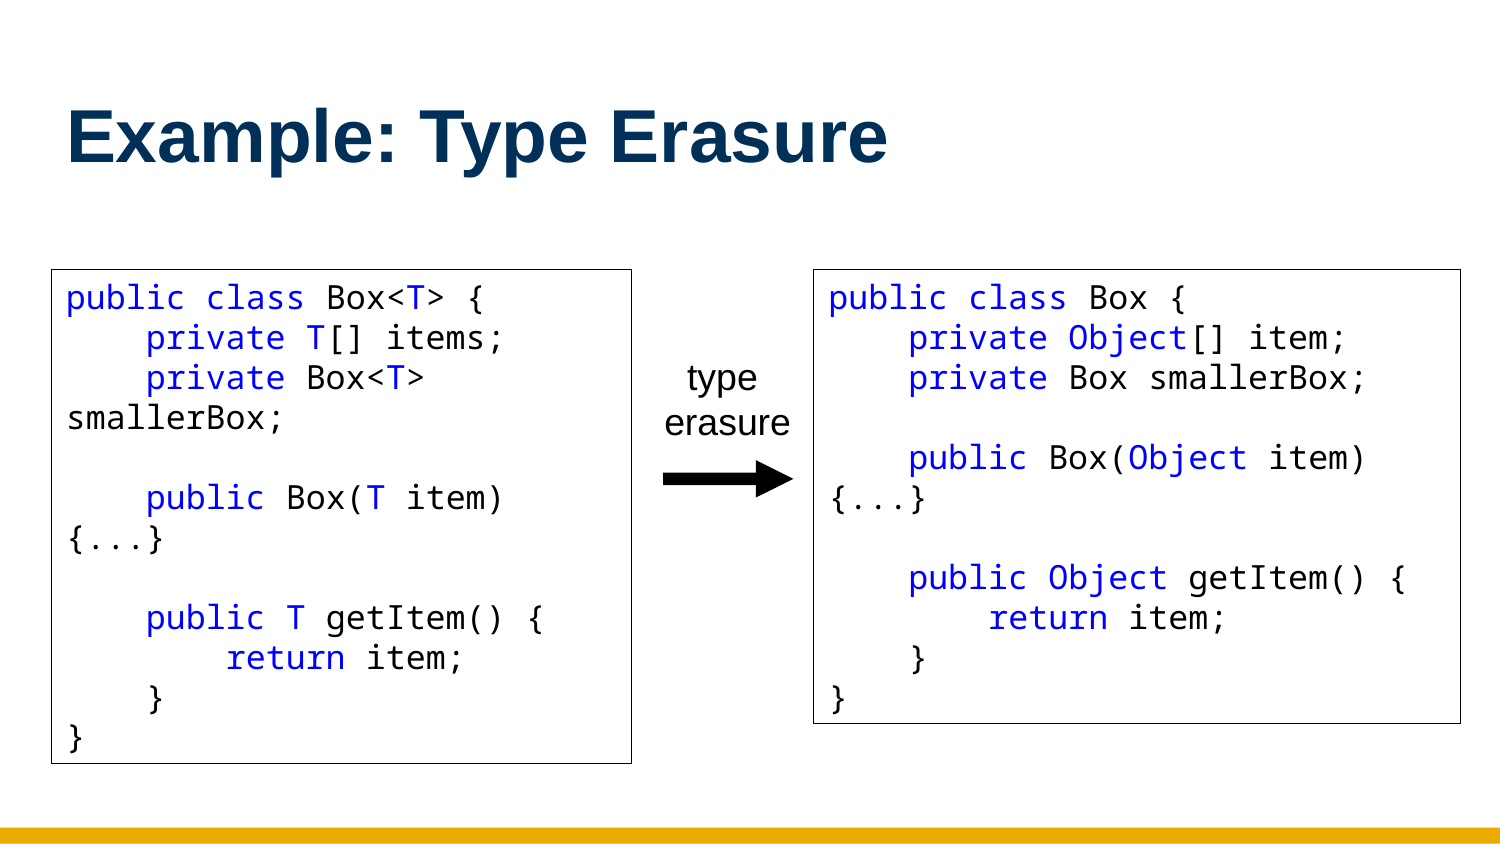

# Example: Type Erasure
public class Box<T> {
    private T[] items;
    private Box<T> smallerBox;
    public Box(T item) {...}
    public T getItem() {
        return item;
    }
}
public class Box {
    private Object[] item;
    private Box smallerBox;
    public Box(Object item) {...}
    public Object getItem() {
        return item;
    }
}
type
 erasure